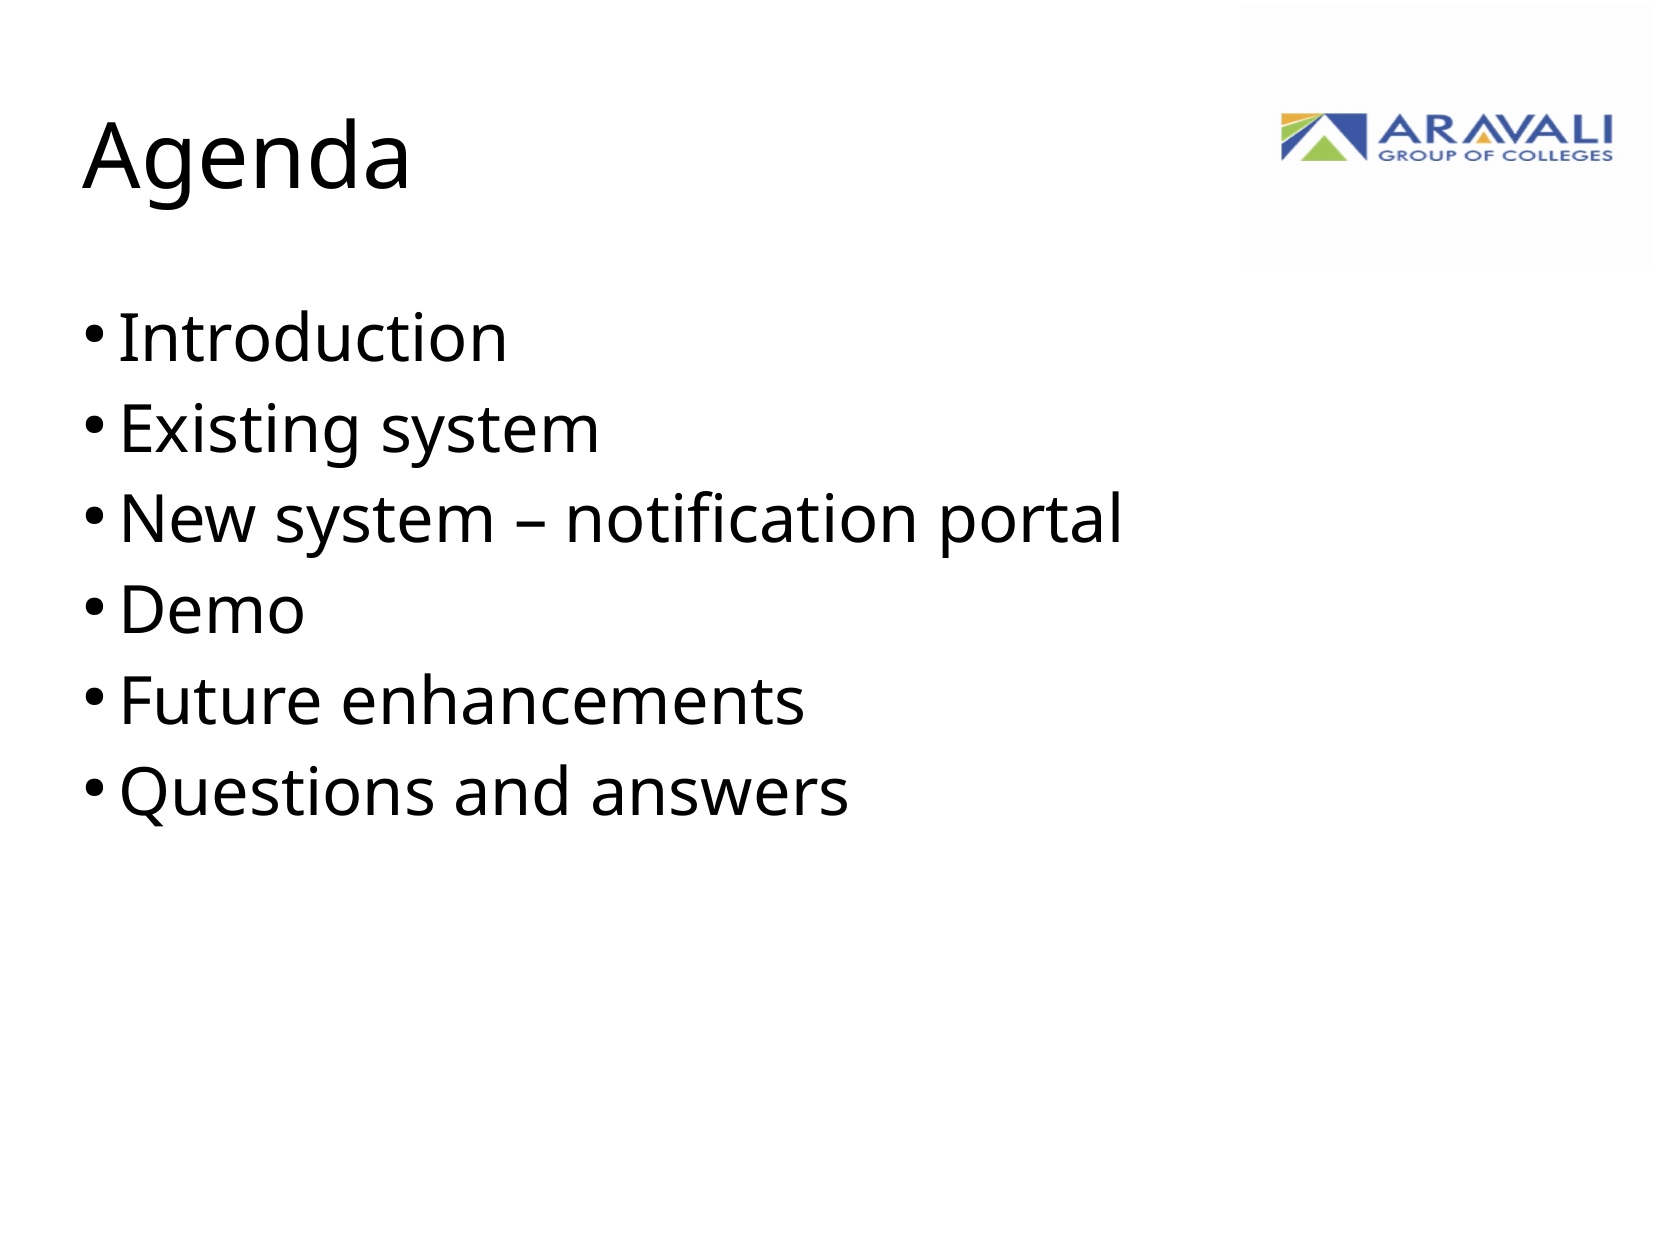

# Agenda
Introduction
Existing system
New system – notification portal
Demo
Future enhancements
Questions and answers